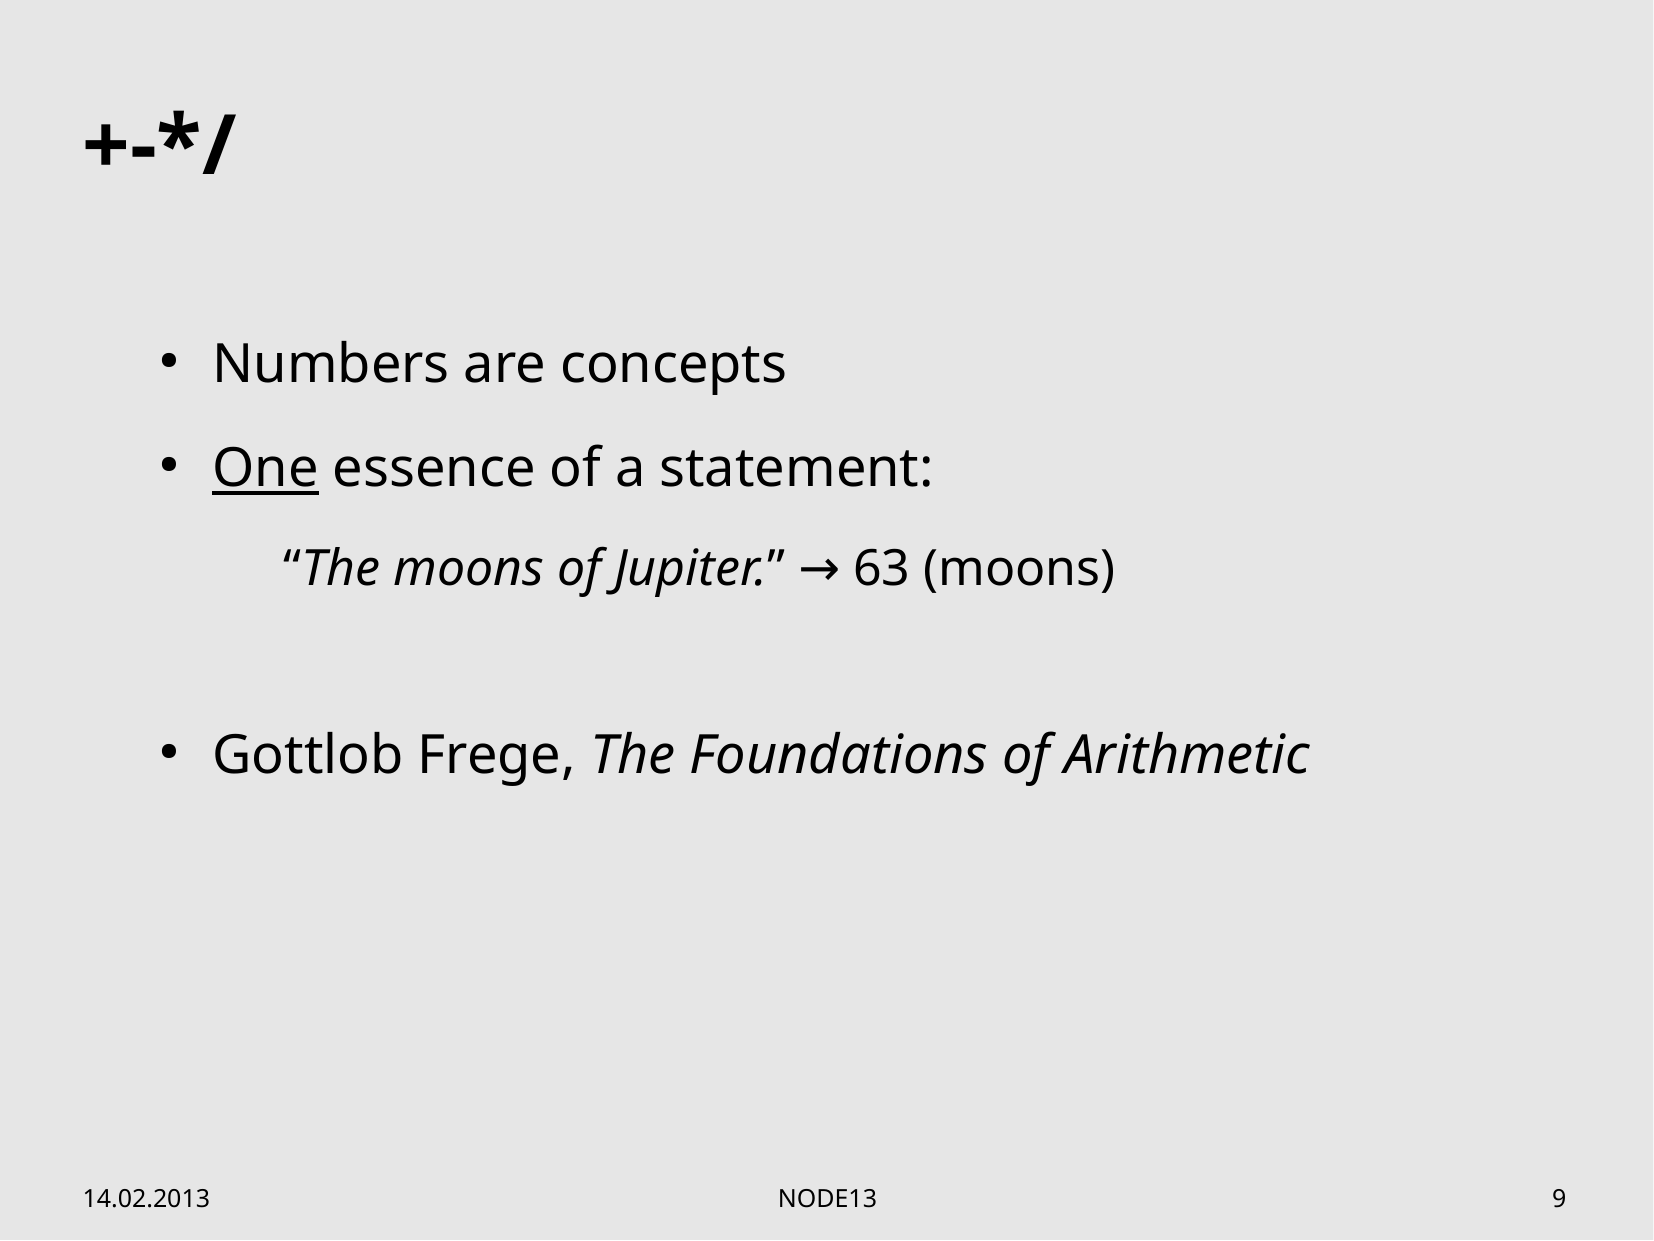

# +-*/
Numbers are concepts
One essence of a statement:
“The moons of Jupiter.” → 63 (moons)
Gottlob Frege, The Foundations of Arithmetic
14.02.2013
NODE13
9